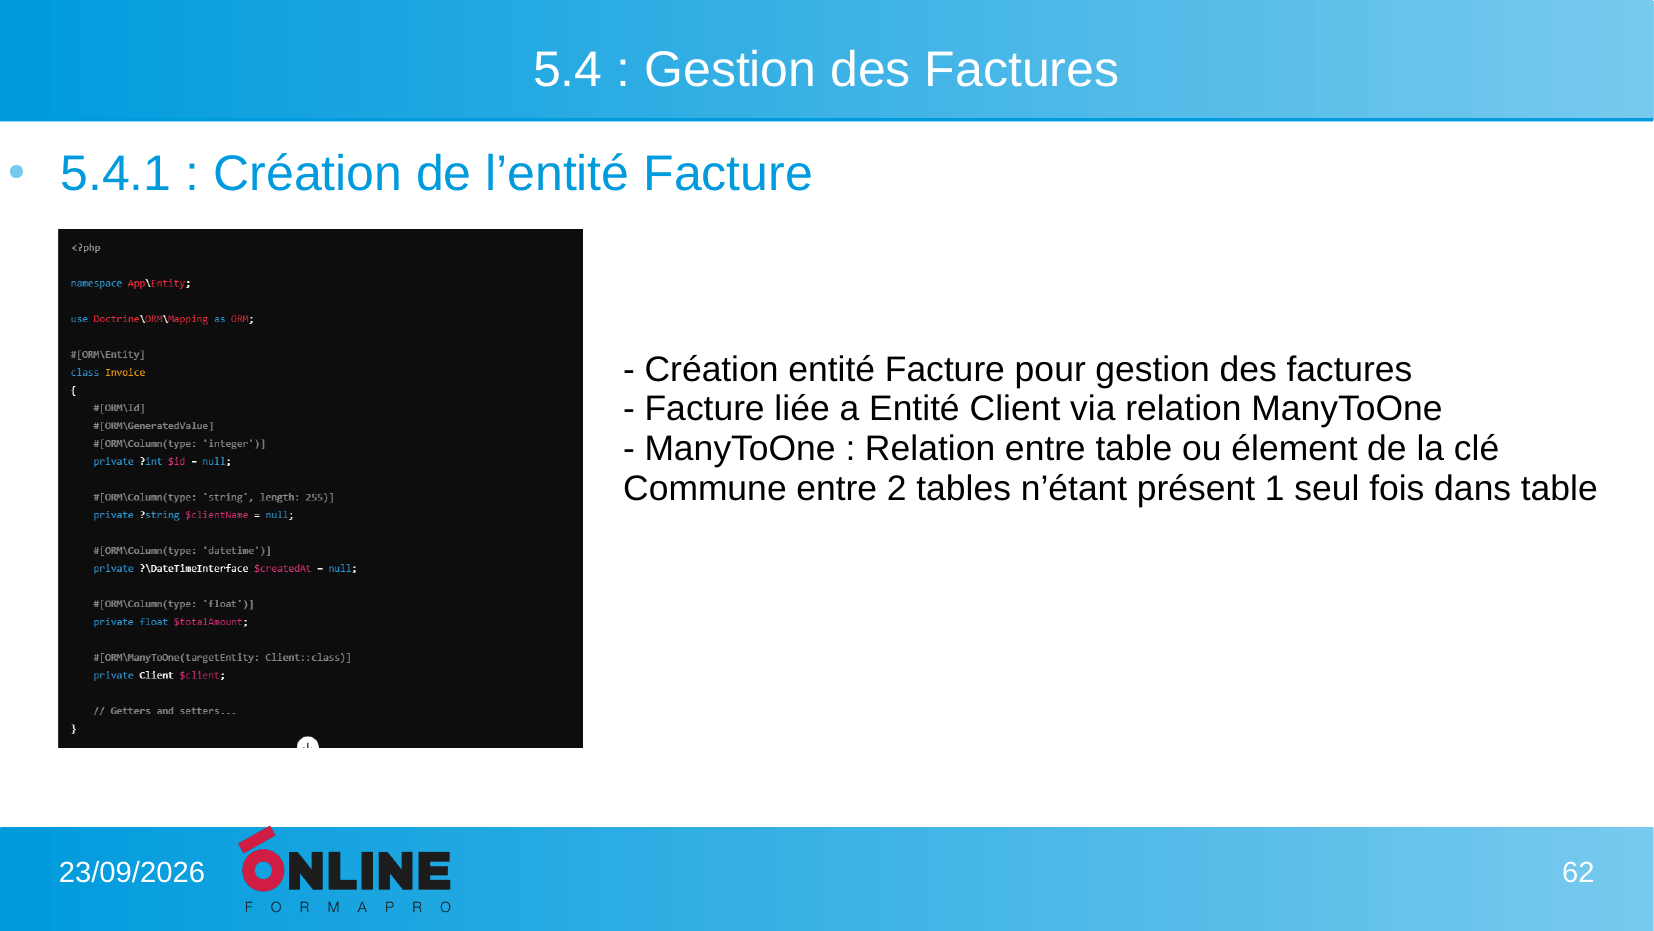

# 5.4 : Gestion des Factures
5.4.1 : Création de l’entité Facture
- Création entité Facture pour gestion des factures
- Facture liée a Entité Client via relation ManyToOne
- ManyToOne : Relation entre table ou élement de la clé
Commune entre 2 tables n’étant présent 1 seul fois dans table
62